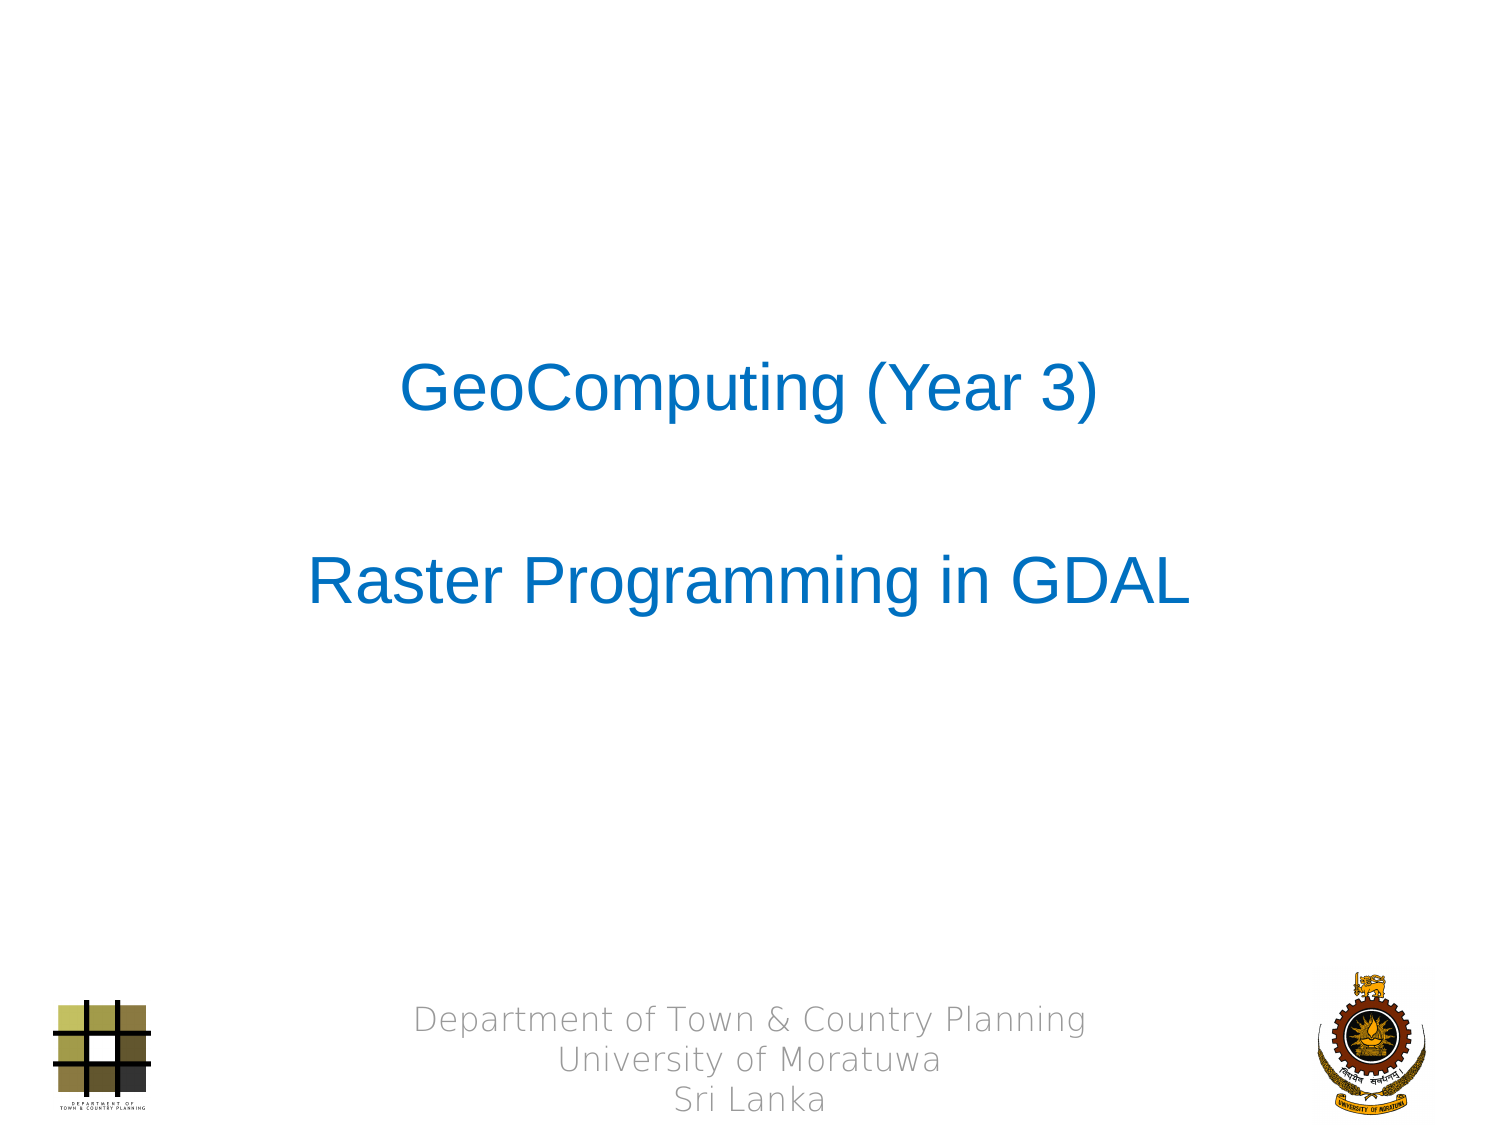

# GeoComputing (Year 3)
Raster Programming in GDAL